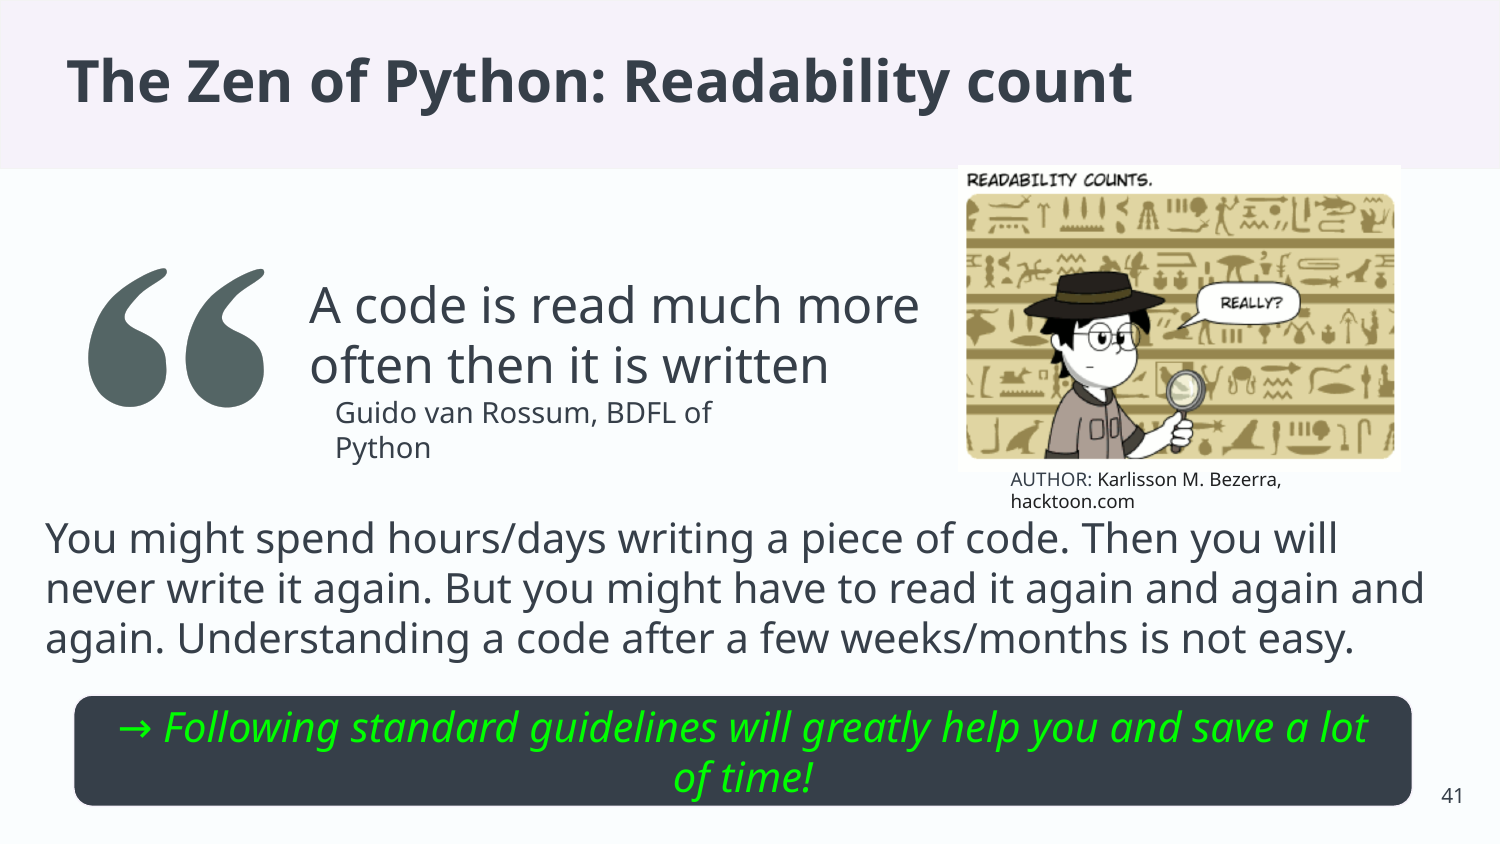

# The Zen of Python: Readability count
A code is read much more often then it is written
Guido van Rossum, BDFL of Python
AUTHOR: Karlisson M. Bezerra, hacktoon.com
You might spend hours/days writing a piece of code. Then you will never write it again. But you might have to read it again and again and again. Understanding a code after a few weeks/months is not easy.
→ Following standard guidelines will greatly help you and save a lot of time!